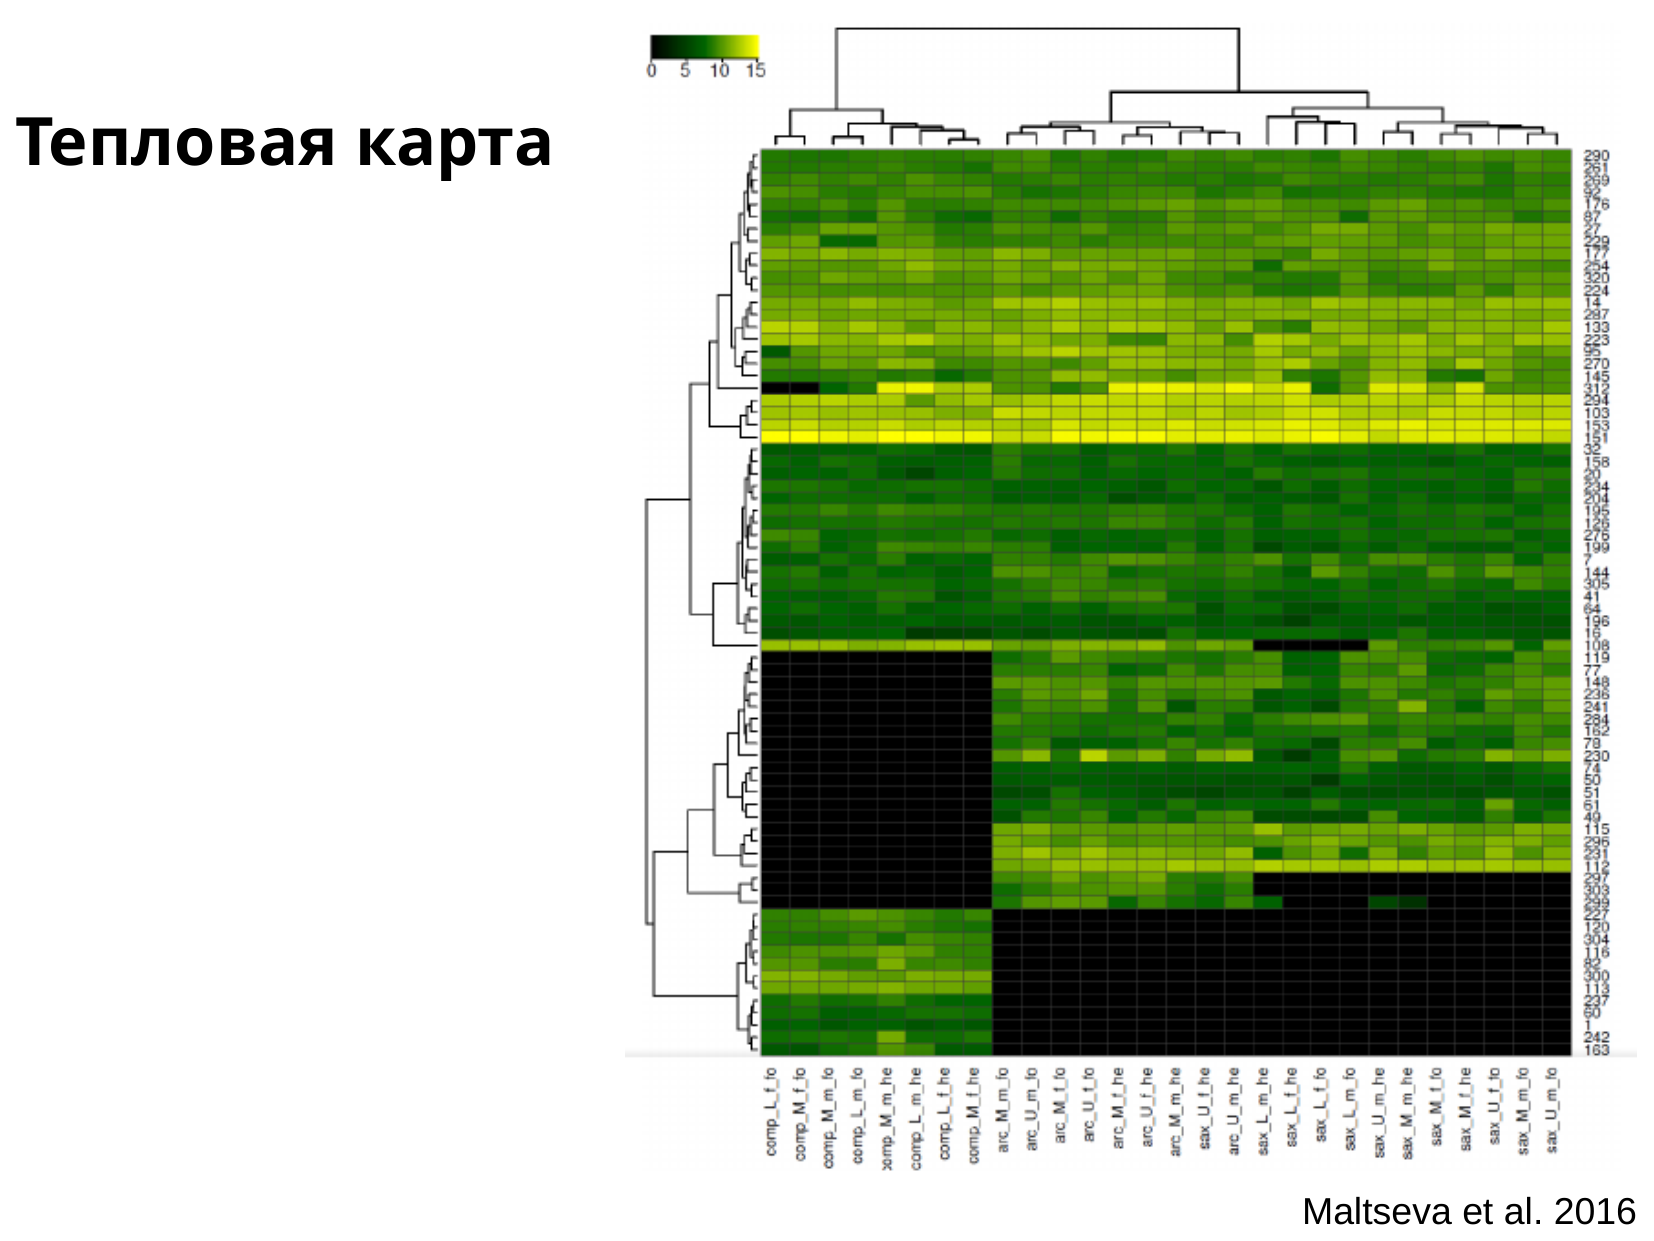

# Тепловая карта
Maltseva et al. 2016